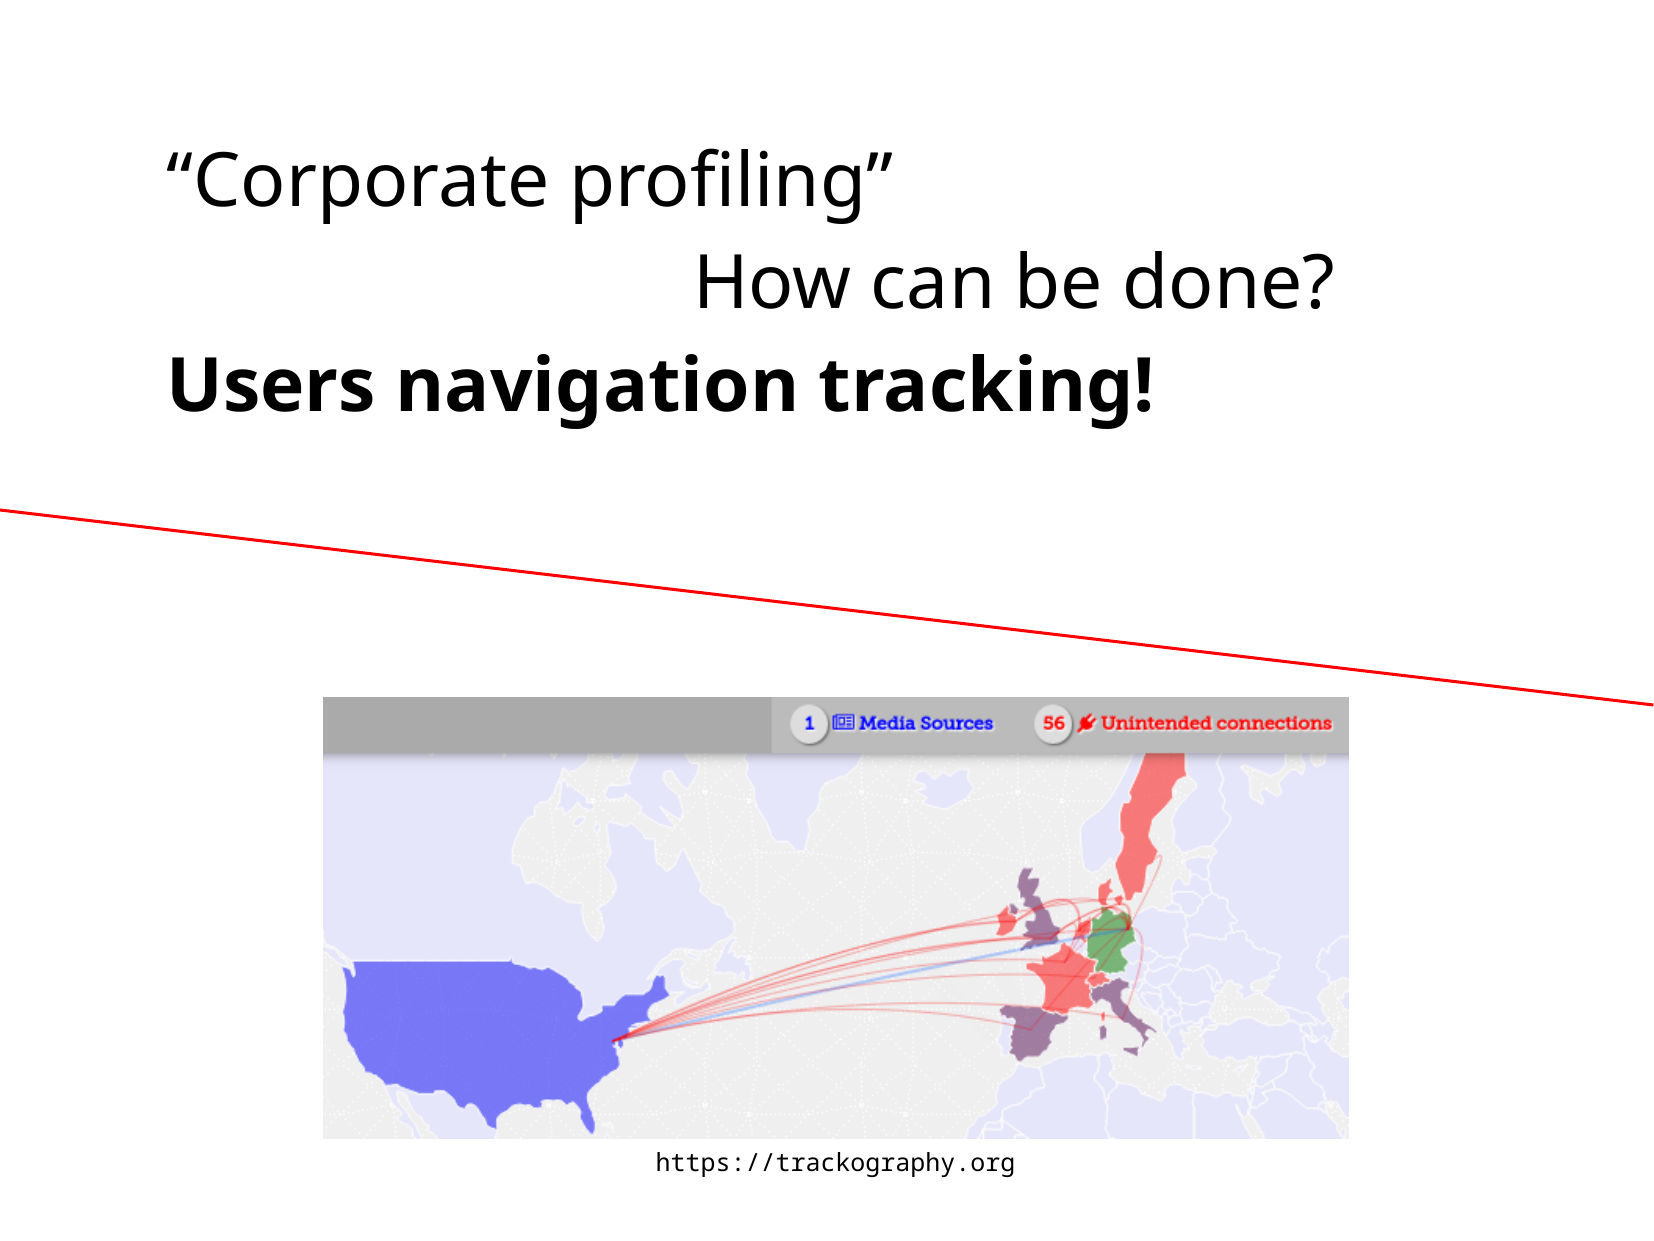

“Corporate profiling”
 How can be done?
Users navigation tracking!
https://trackography.org